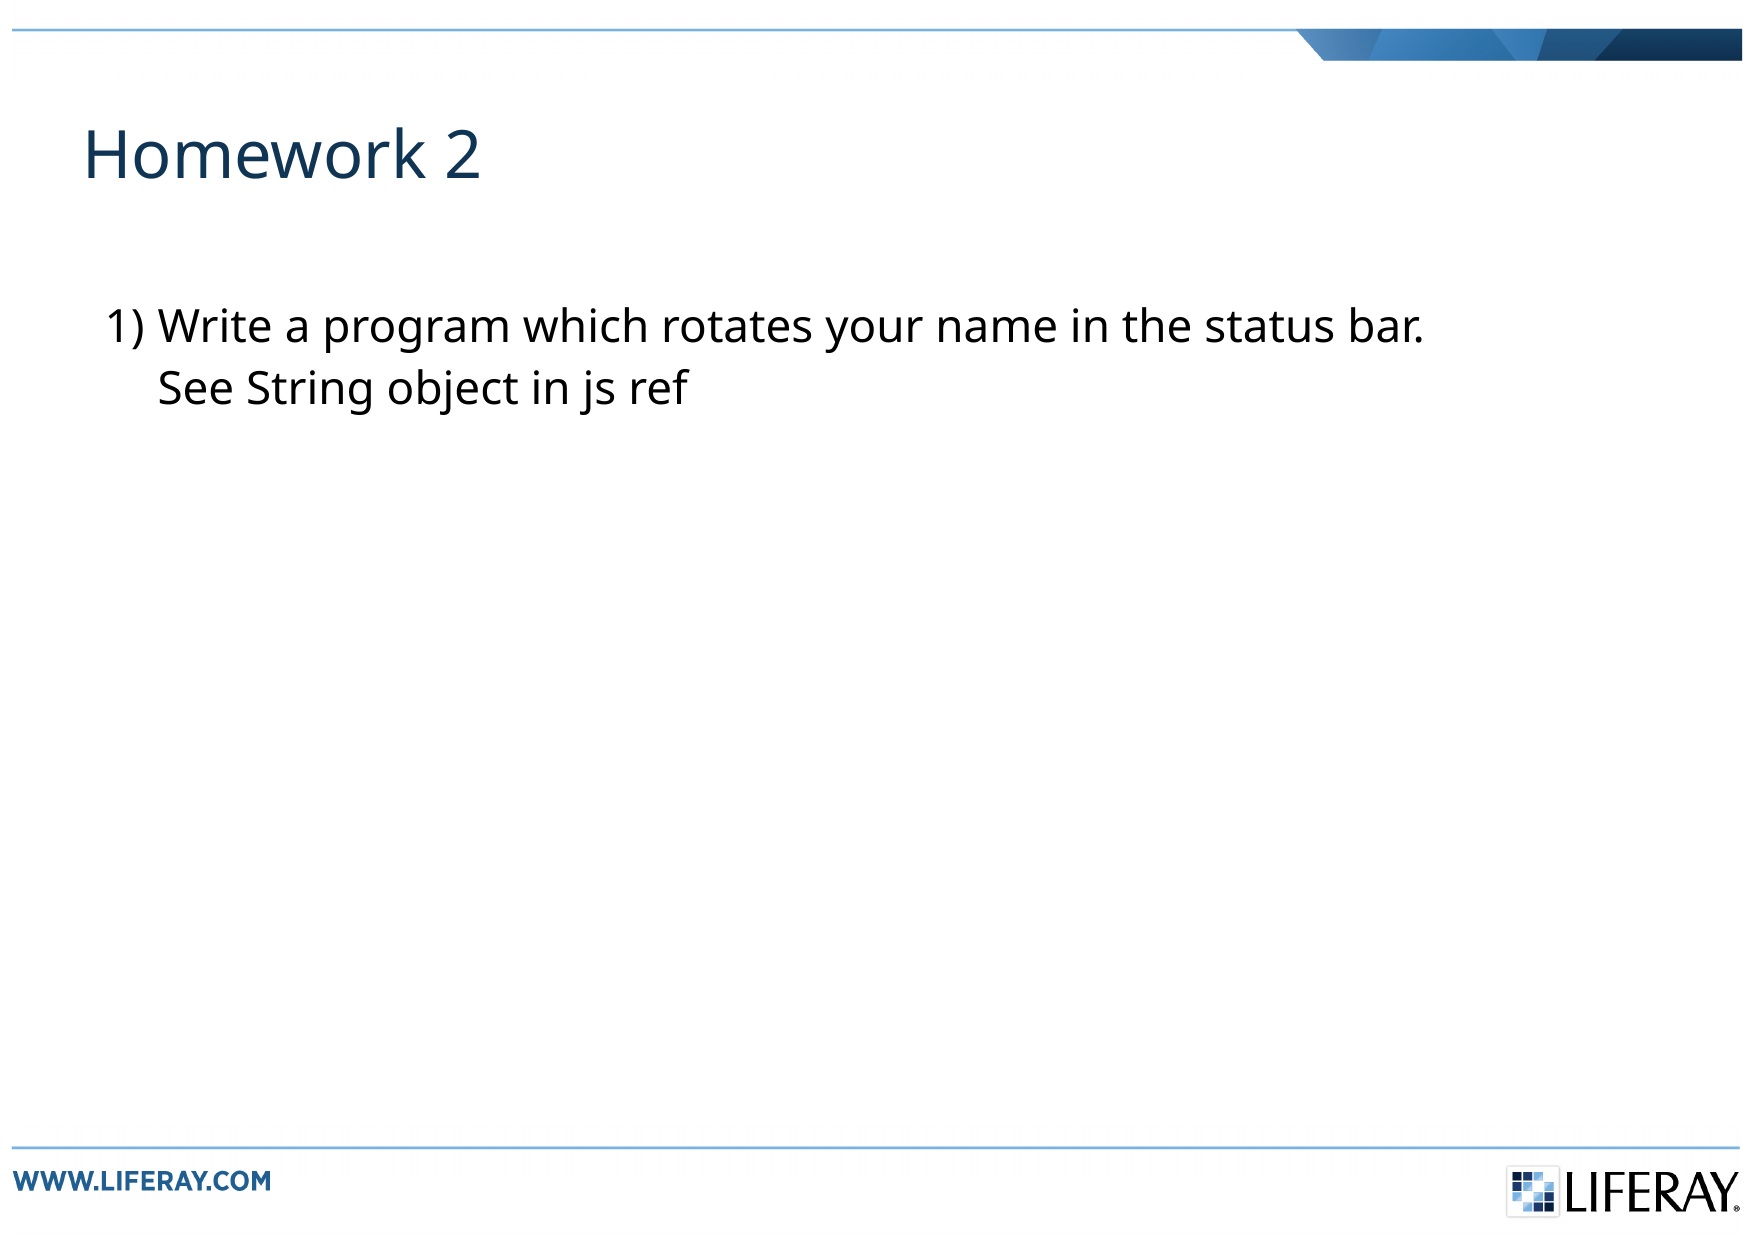

# Homework 2
Write a program which rotates your name in the status bar.
See String object in js ref